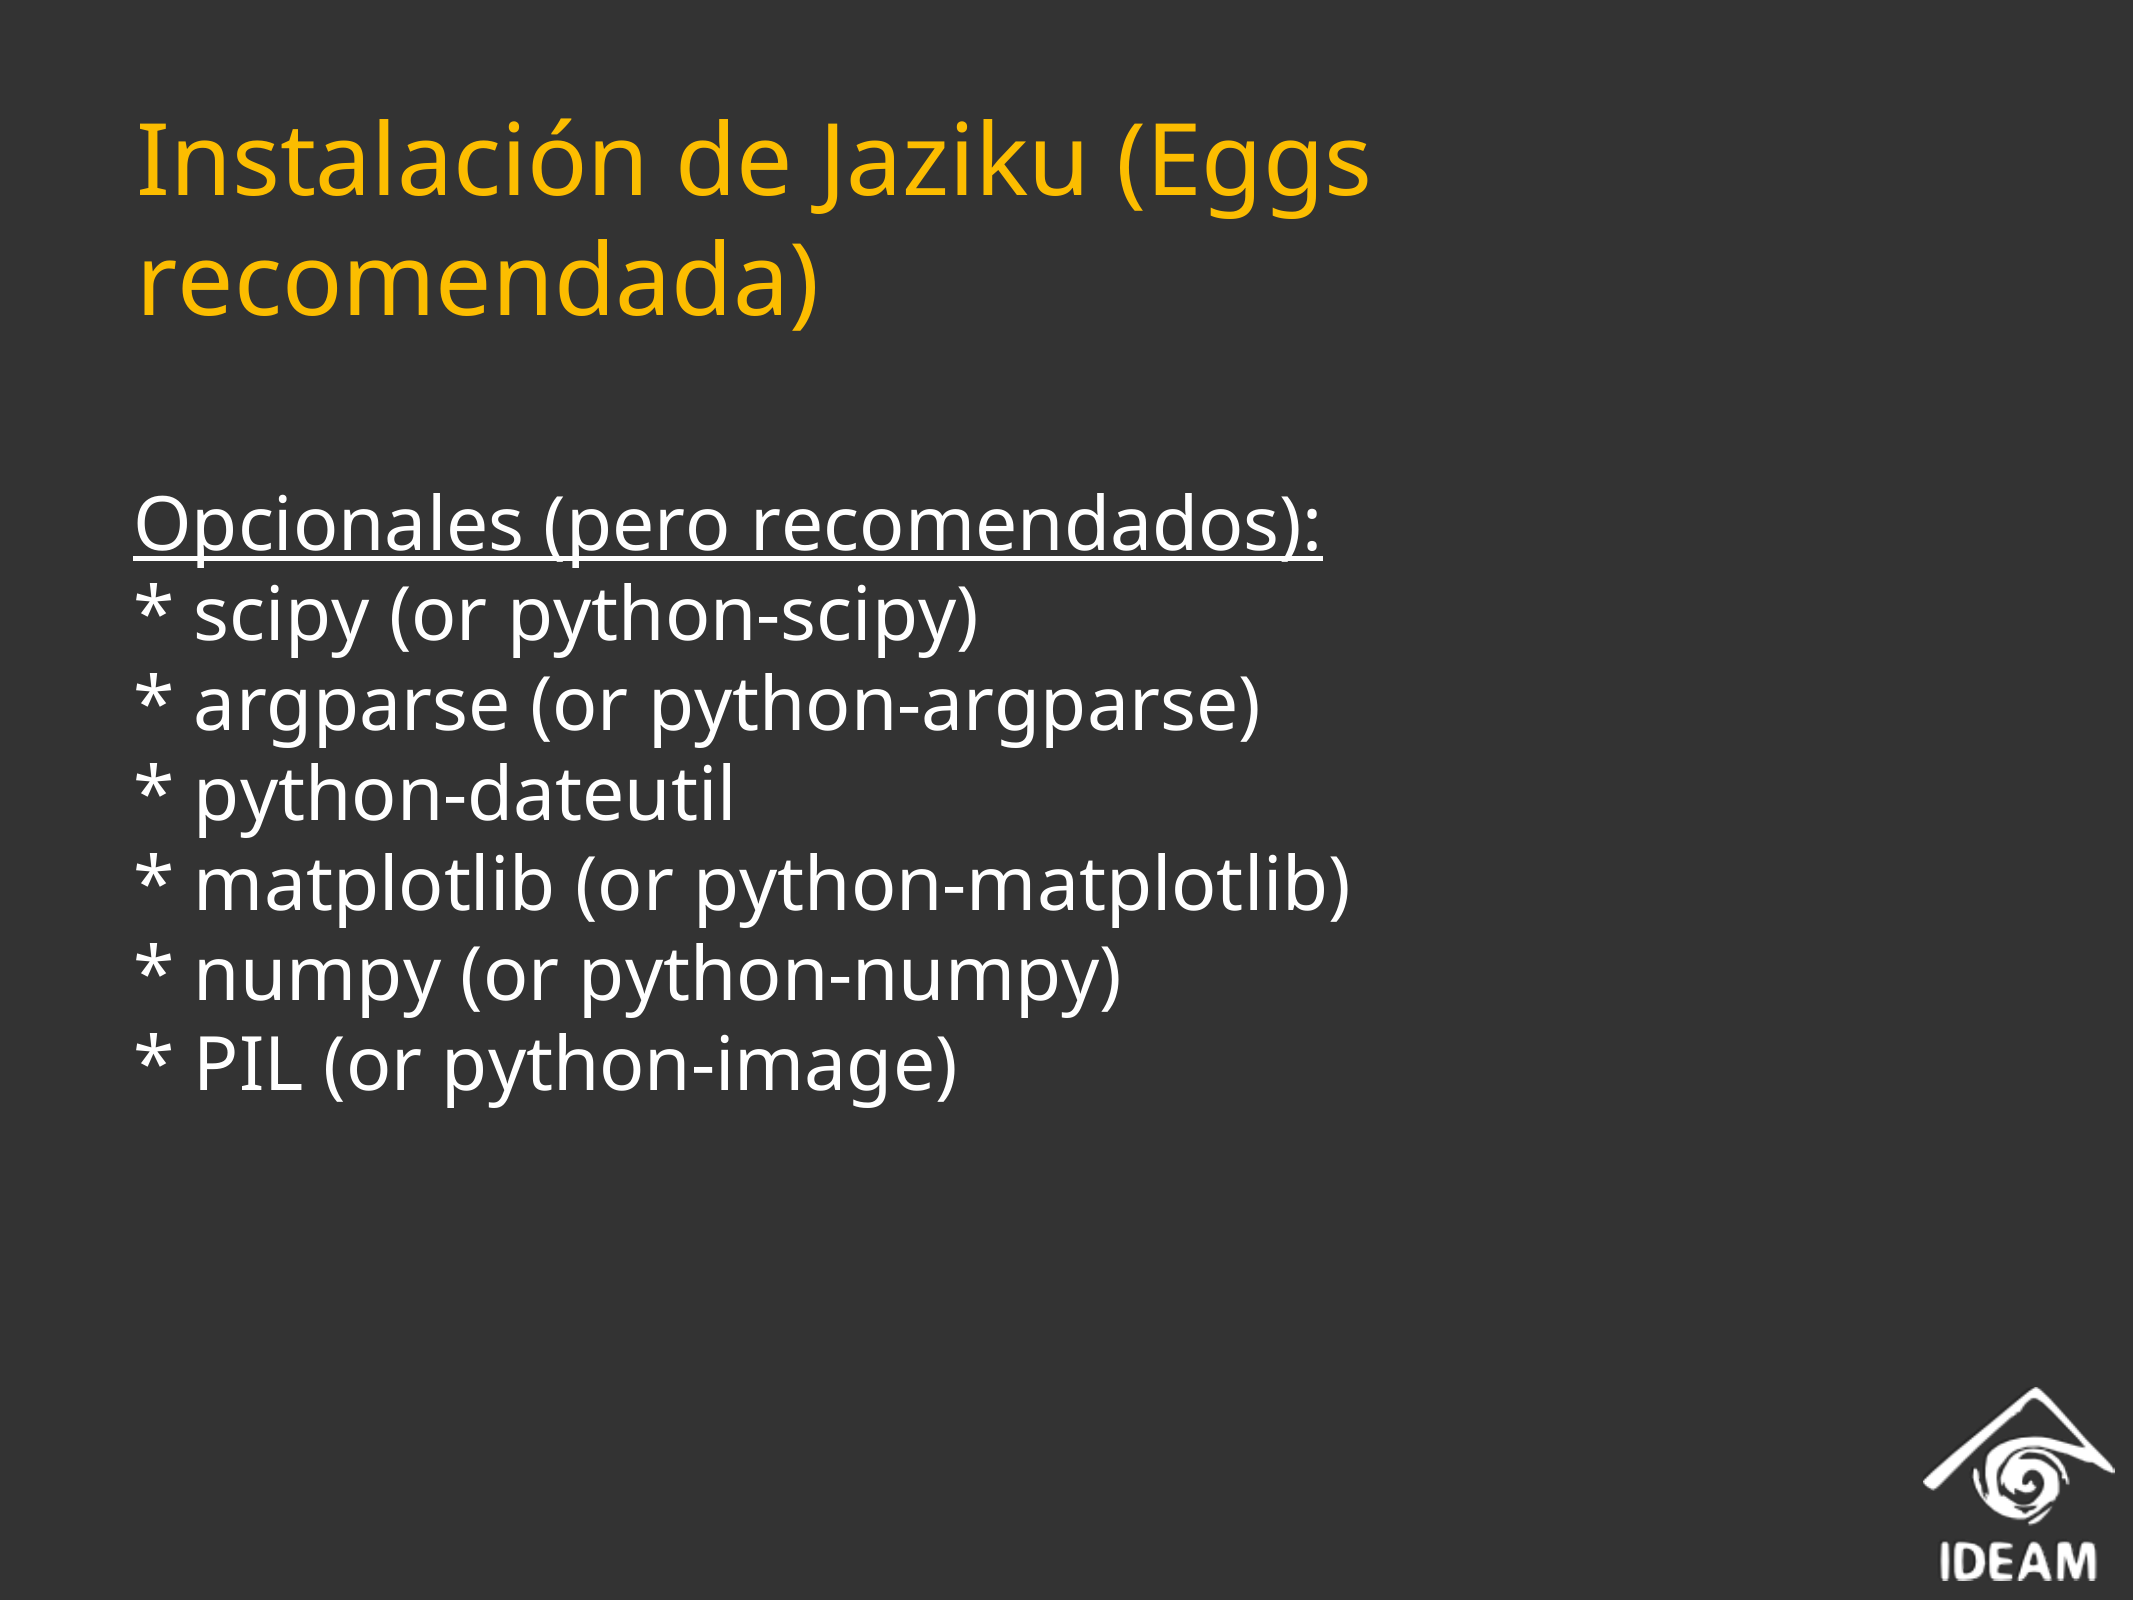

Instalación de Jaziku (Eggs recomendada)
Opcionales (pero recomendados):
* scipy (or python-scipy)
* argparse (or python-argparse)
* python-dateutil
* matplotlib (or python-matplotlib)
* numpy (or python-numpy)
* PIL (or python-image)